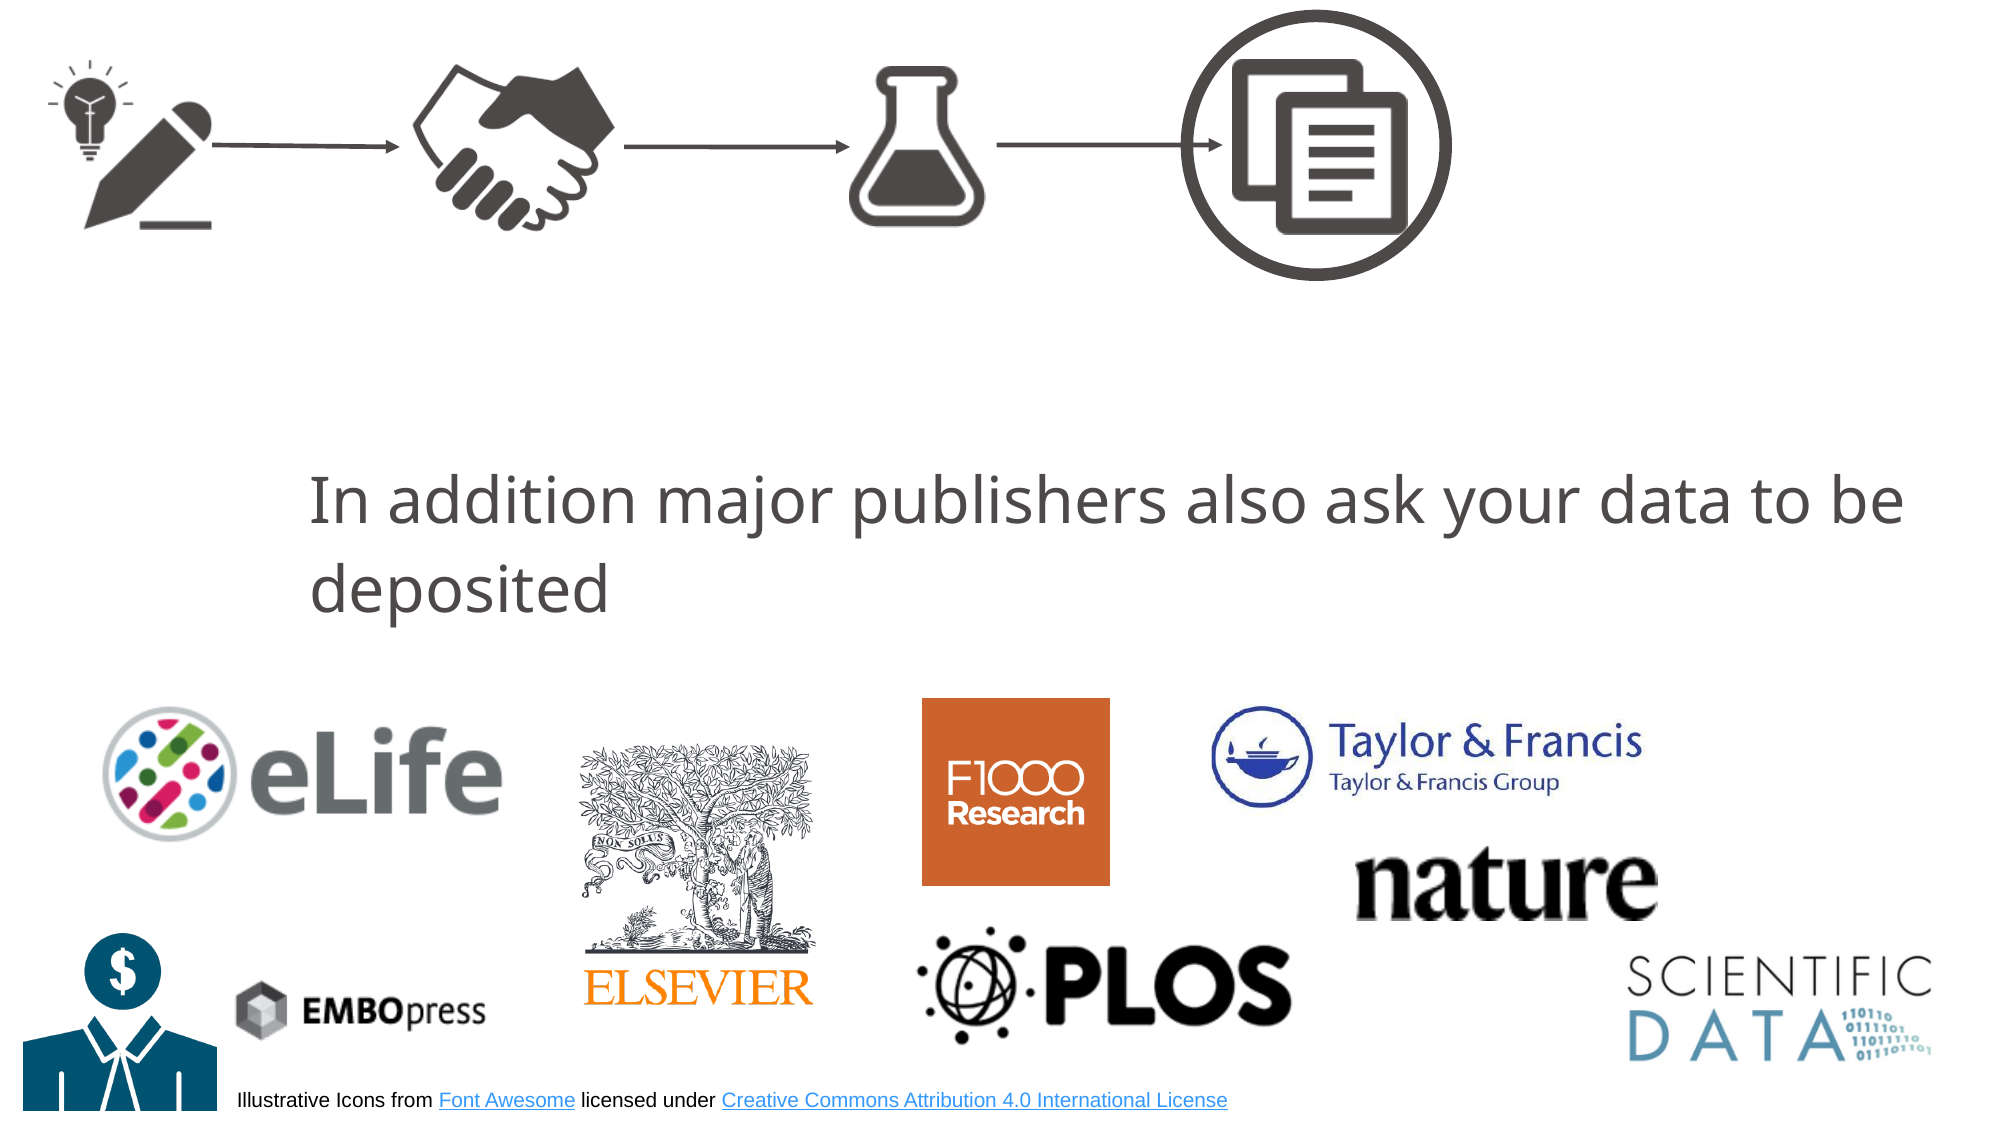

In addition major publishers also ask your data to be deposited
Illustrative Icons from Font Awesome licensed under Creative Commons Attribution 4.0 International License